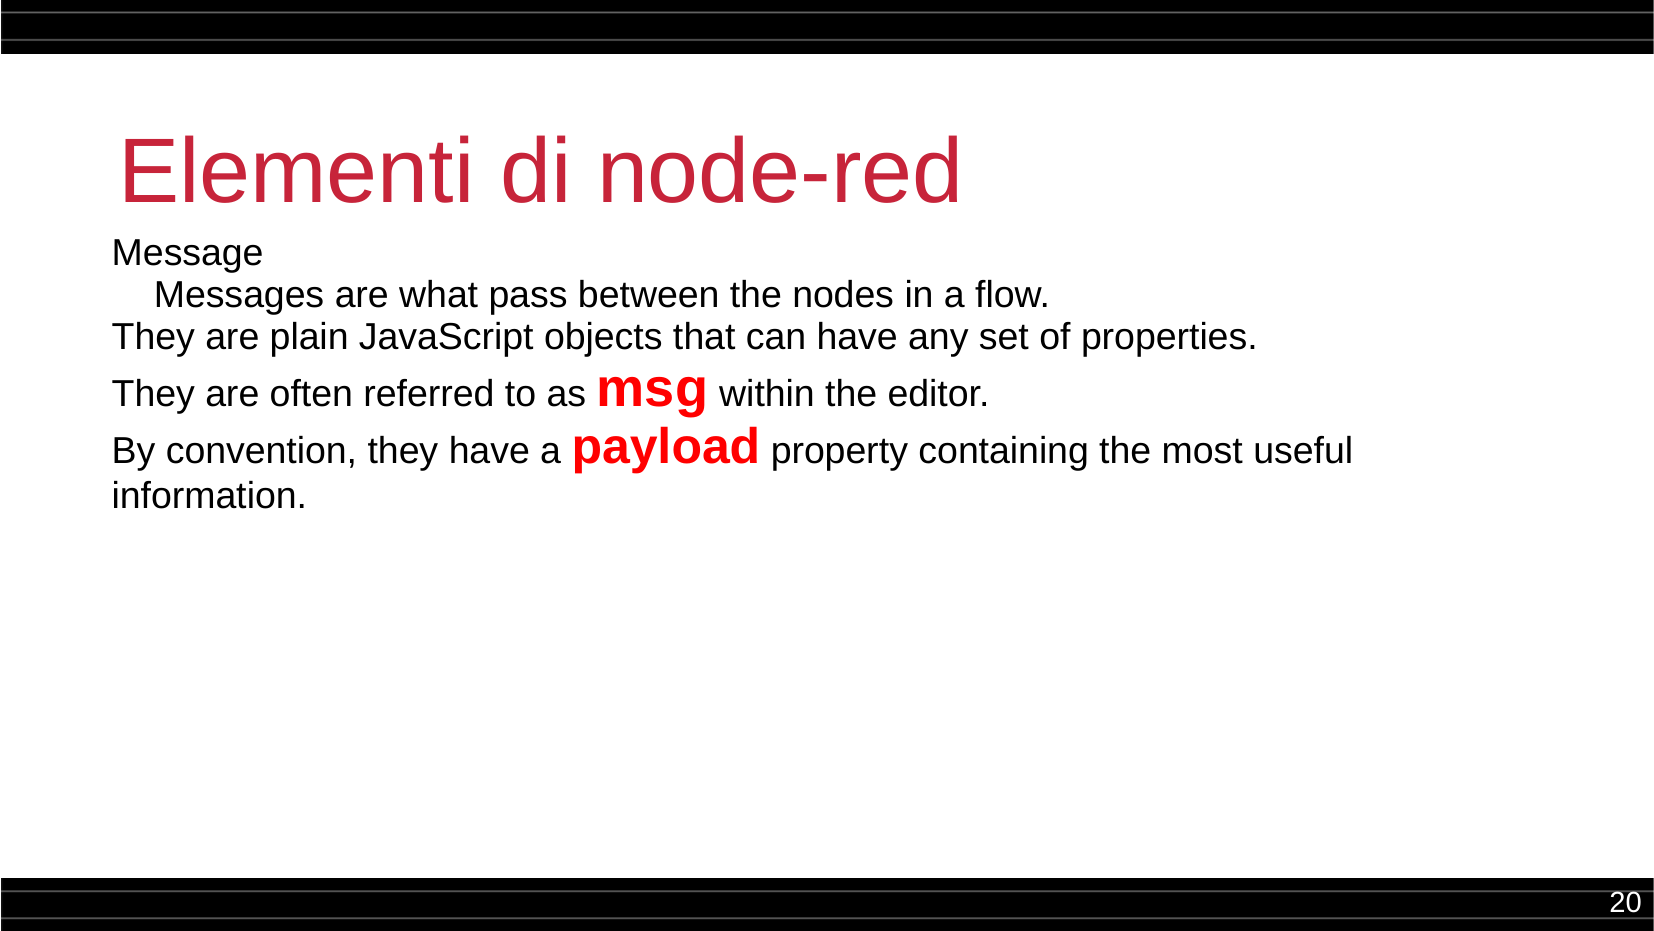

# Elementi di node-red
Message
 Messages are what pass between the nodes in a flow.
They are plain JavaScript objects that can have any set of properties.
They are often referred to as msg within the editor.
By convention, they have a payload property containing the most useful information.